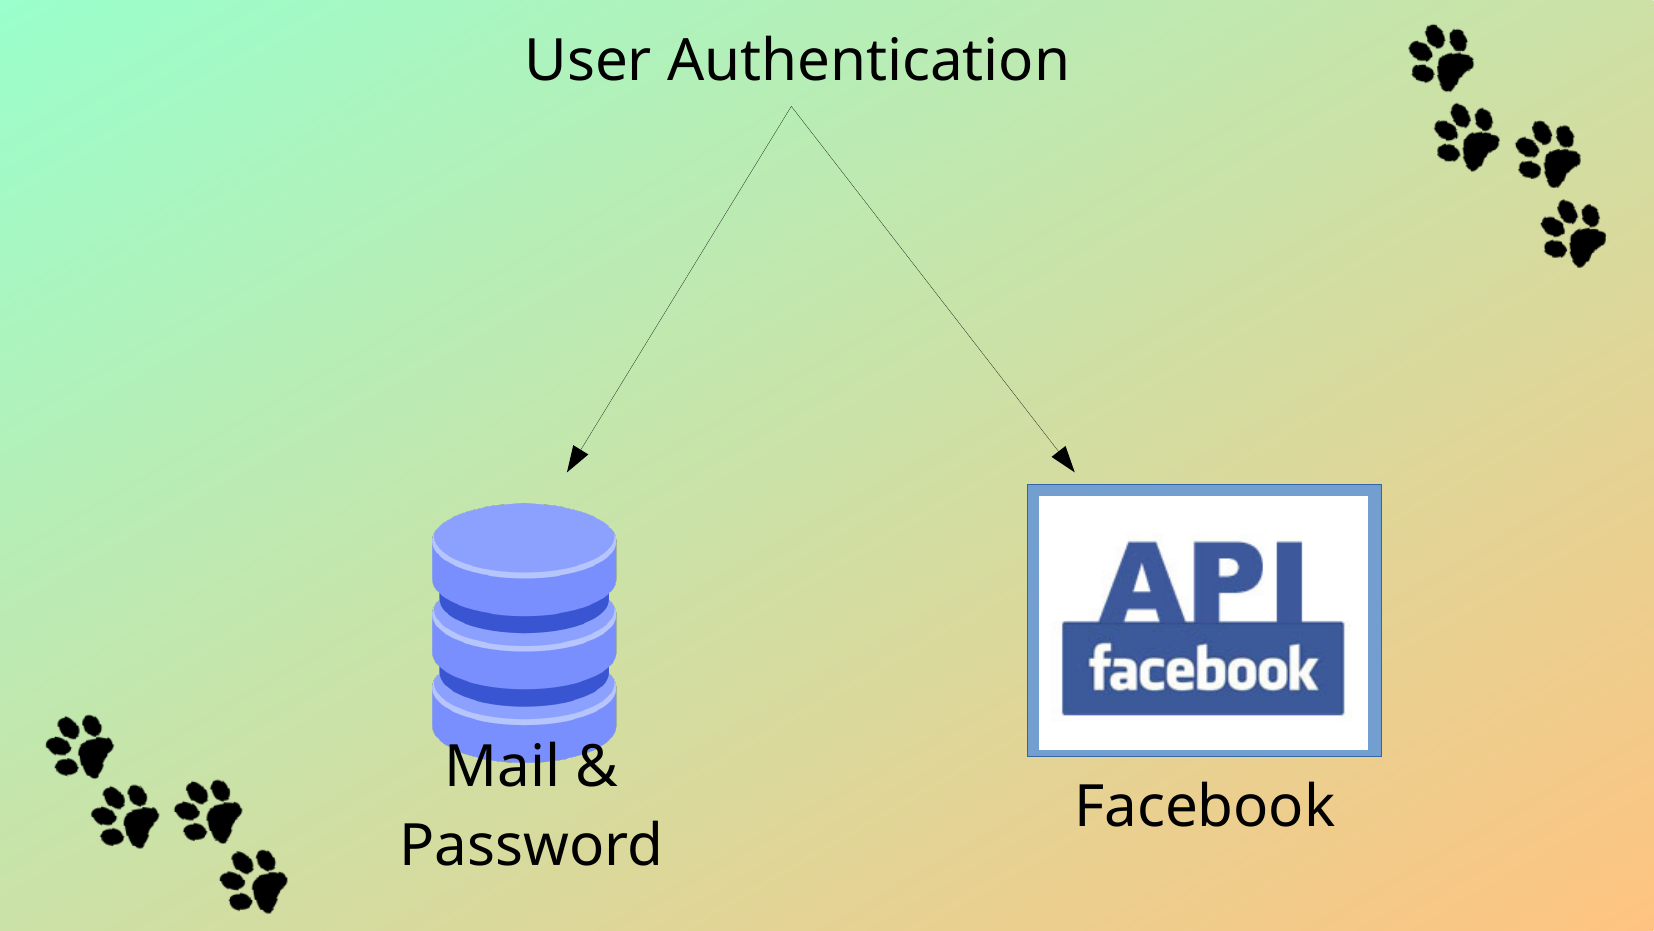

# User Authentication
Mail & Password
Facebook